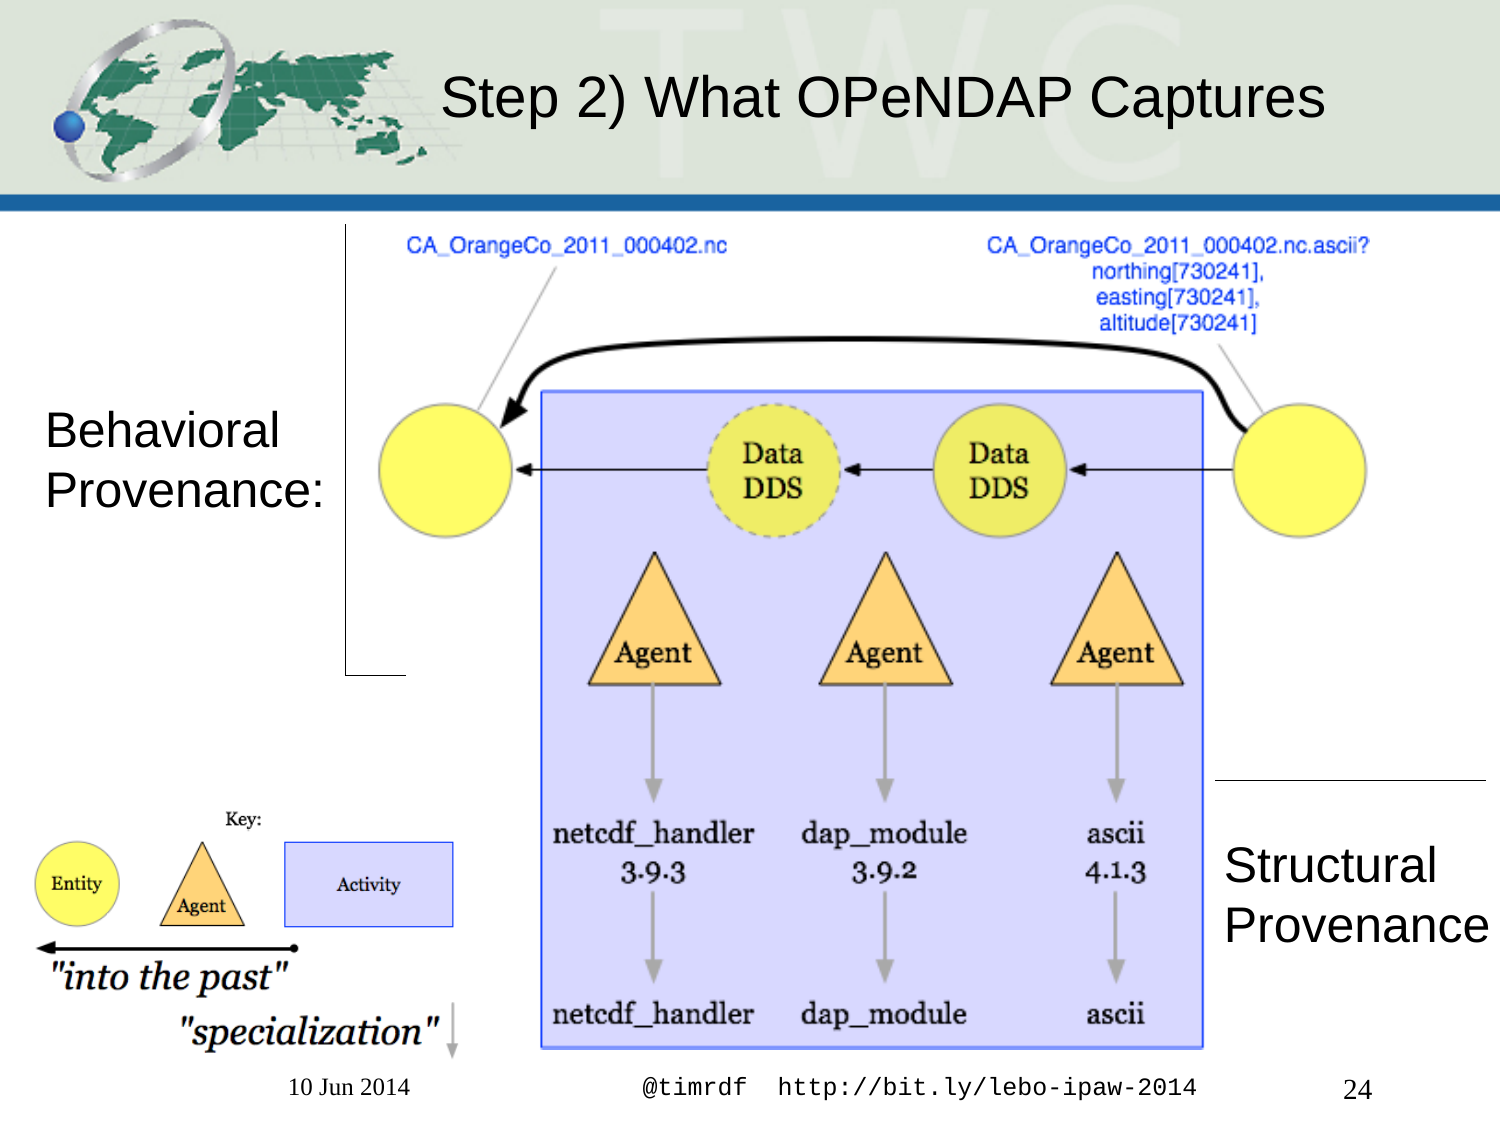

# Step 2) What OPeNDAP Captures
Behavioral Provenance:
Structural Provenance
10 Jun 2014
@timrdf http://bit.ly/lebo-ipaw-2014
24